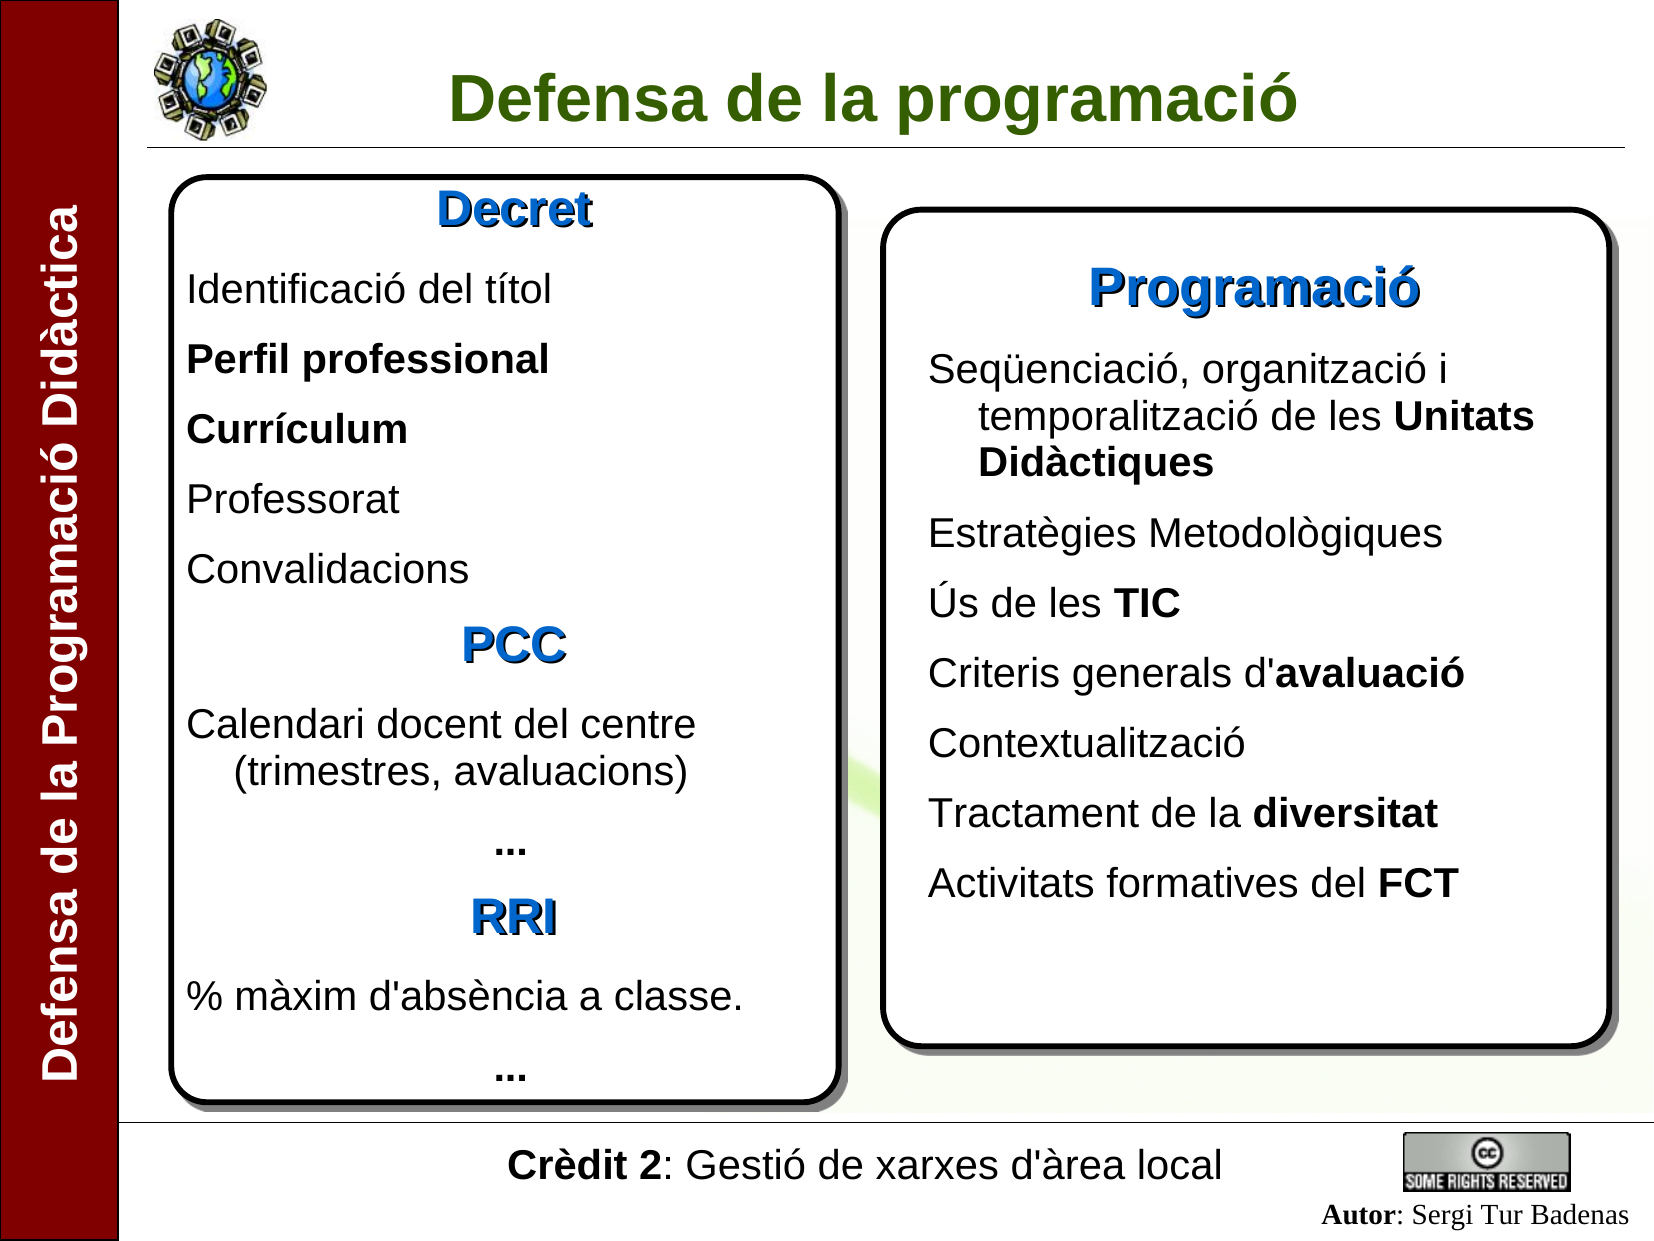

# Defensa de la programació
Decret
Identificació del títol
Perfil professional
Currículum
Professorat
Convalidacions
PCC
Calendari docent del centre (trimestres, avaluacions)
...
RRI
% màxim d'absència a classe.
...
Programació
Seqüenciació, organització i temporalització de les Unitats Didàctiques
Estratègies Metodològiques
Ús de les TIC
Criteris generals d'avaluació
Contextualització
Tractament de la diversitat
Activitats formatives del FCT